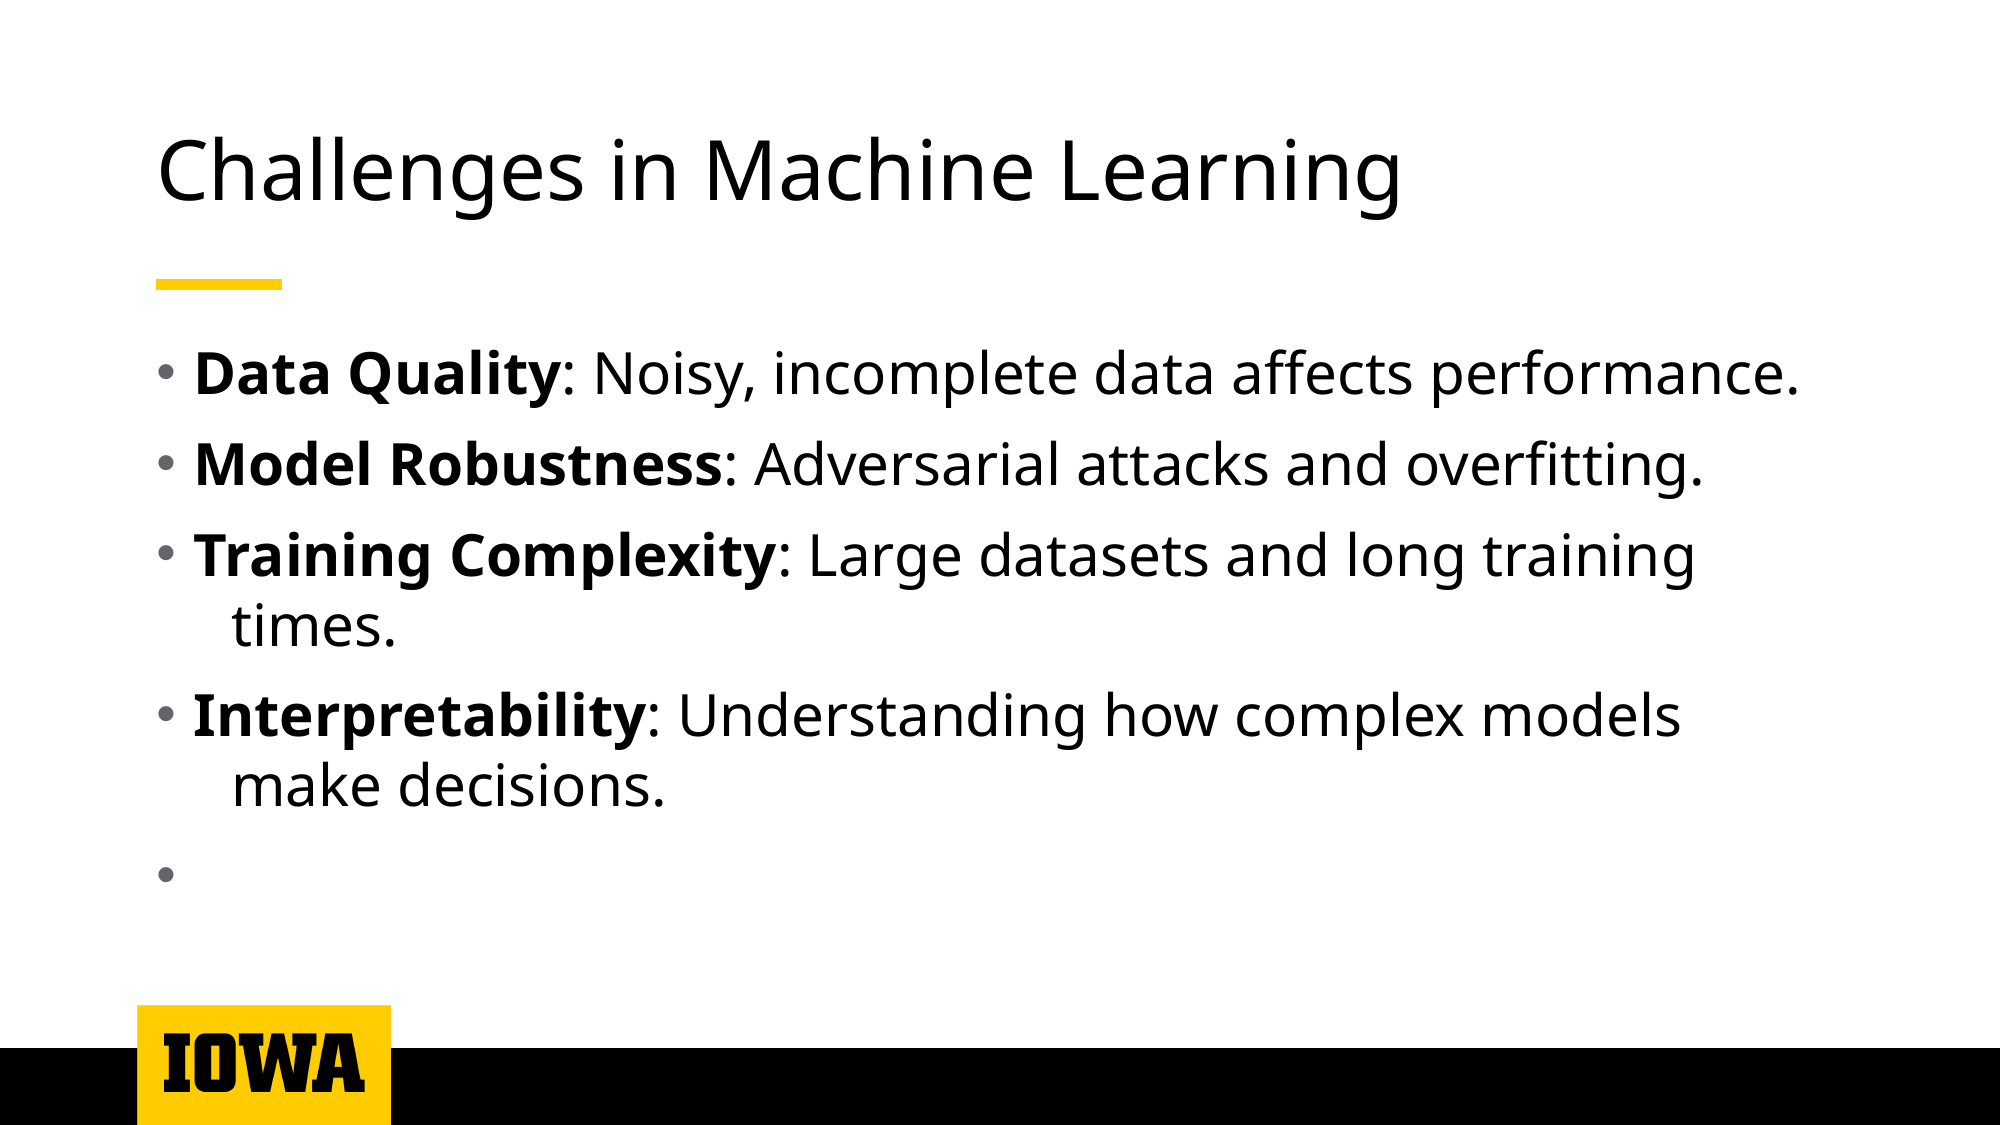

# Challenges in Machine Learning
Data Quality: Noisy, incomplete data affects performance.
Model Robustness: Adversarial attacks and overfitting.
Training Complexity: Large datasets and long training times.
Interpretability: Understanding how complex models make decisions.